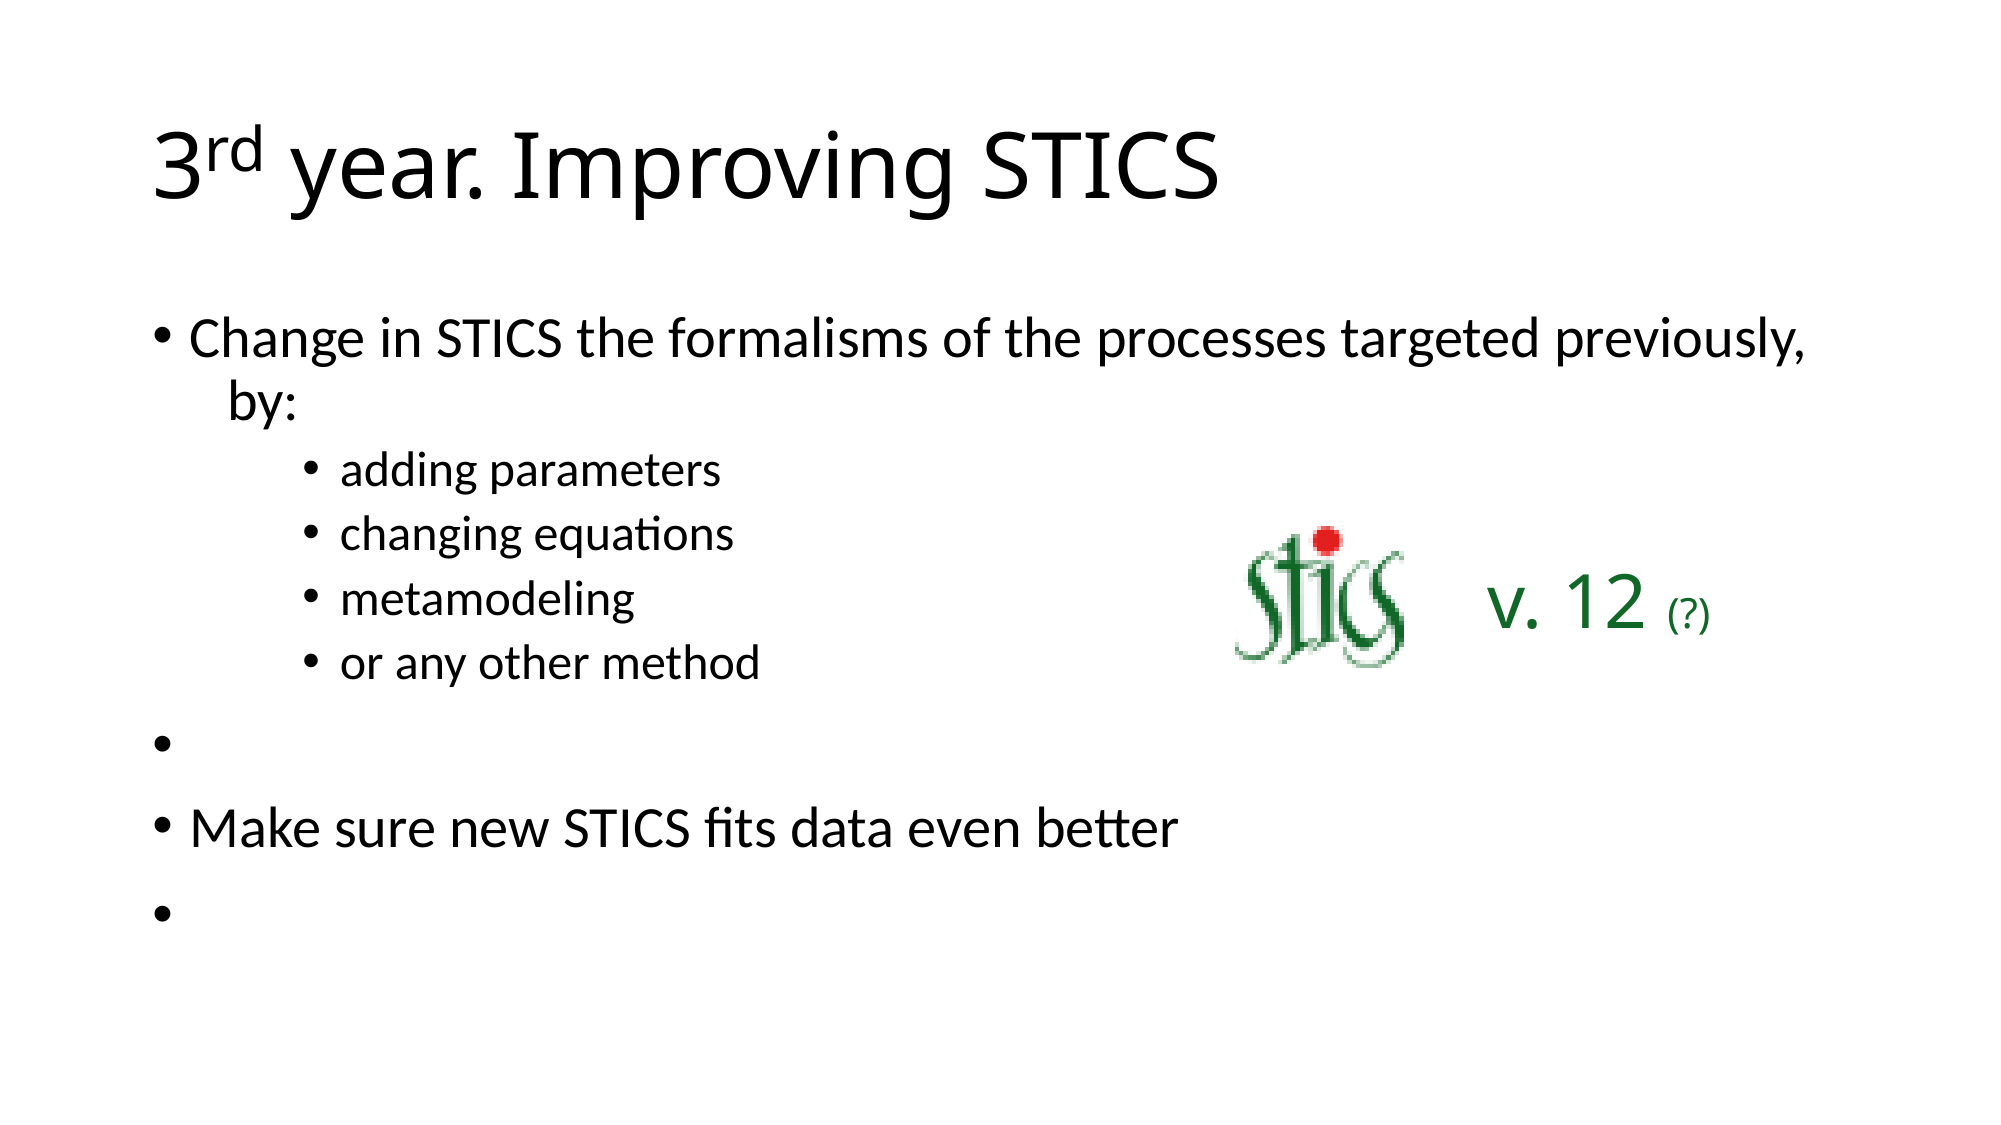

# 3rd year. Improving STICS
Change in STICS the formalisms of the processes targeted previously, by:
adding parameters
changing equations
metamodeling
or any other method​
Make sure new STICS fits data even better
v. 12 (?)